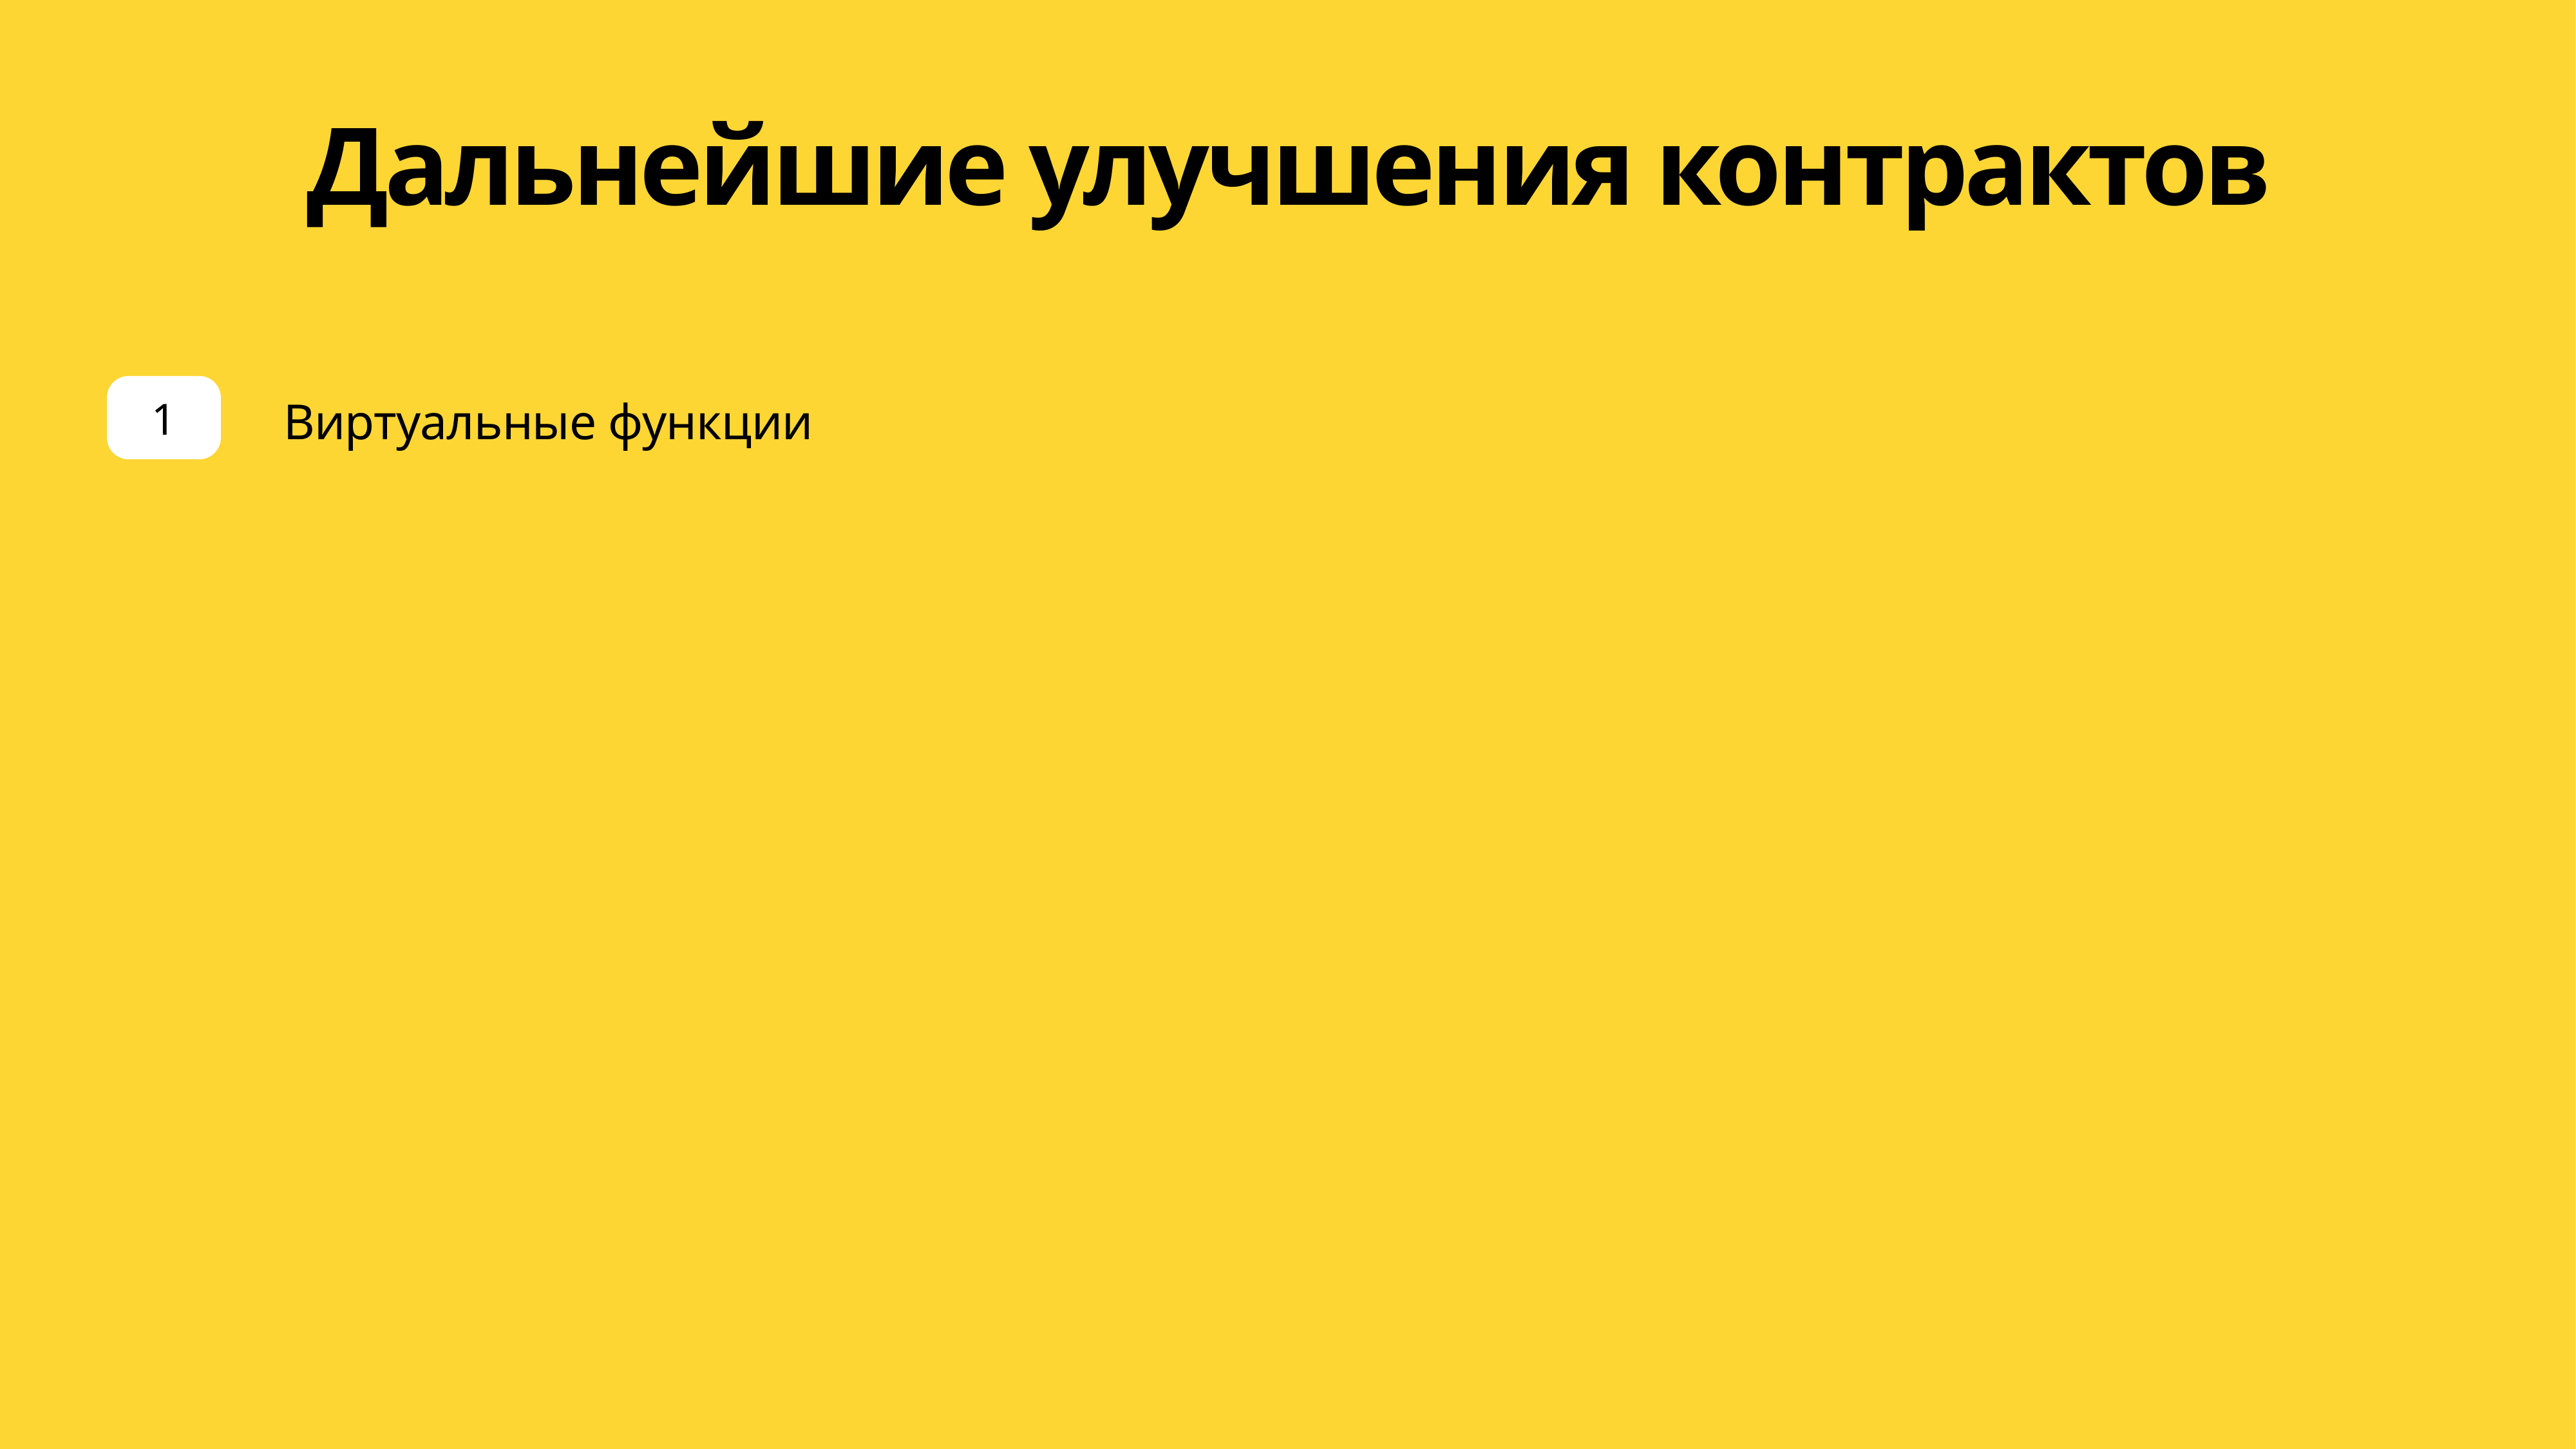

Дальнейшие улучшения контрактов
#
1
Виртуальные функции